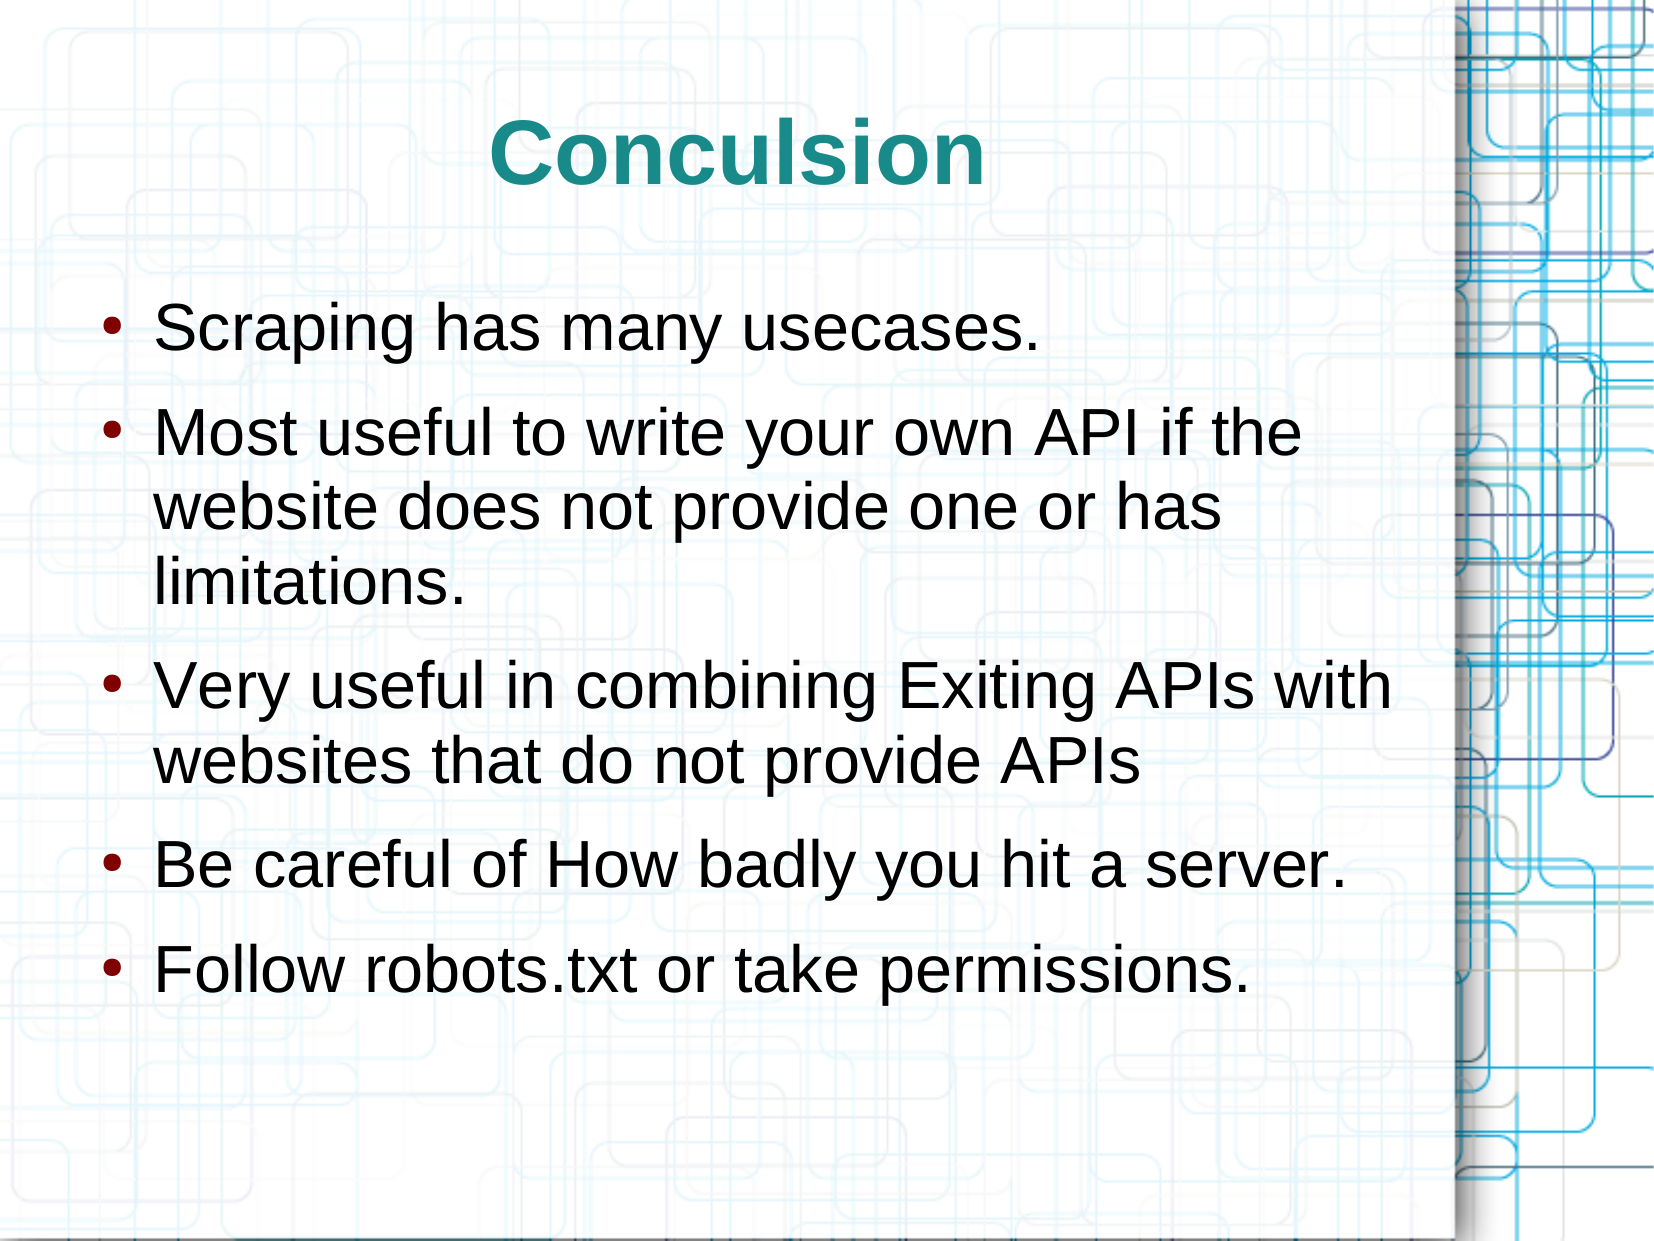

# Conculsion
Scraping has many usecases.
Most useful to write your own API if the website does not provide one or has limitations.
Very useful in combining Exiting APIs with websites that do not provide APIs
Be careful of How badly you hit a server.
Follow robots.txt or take permissions.